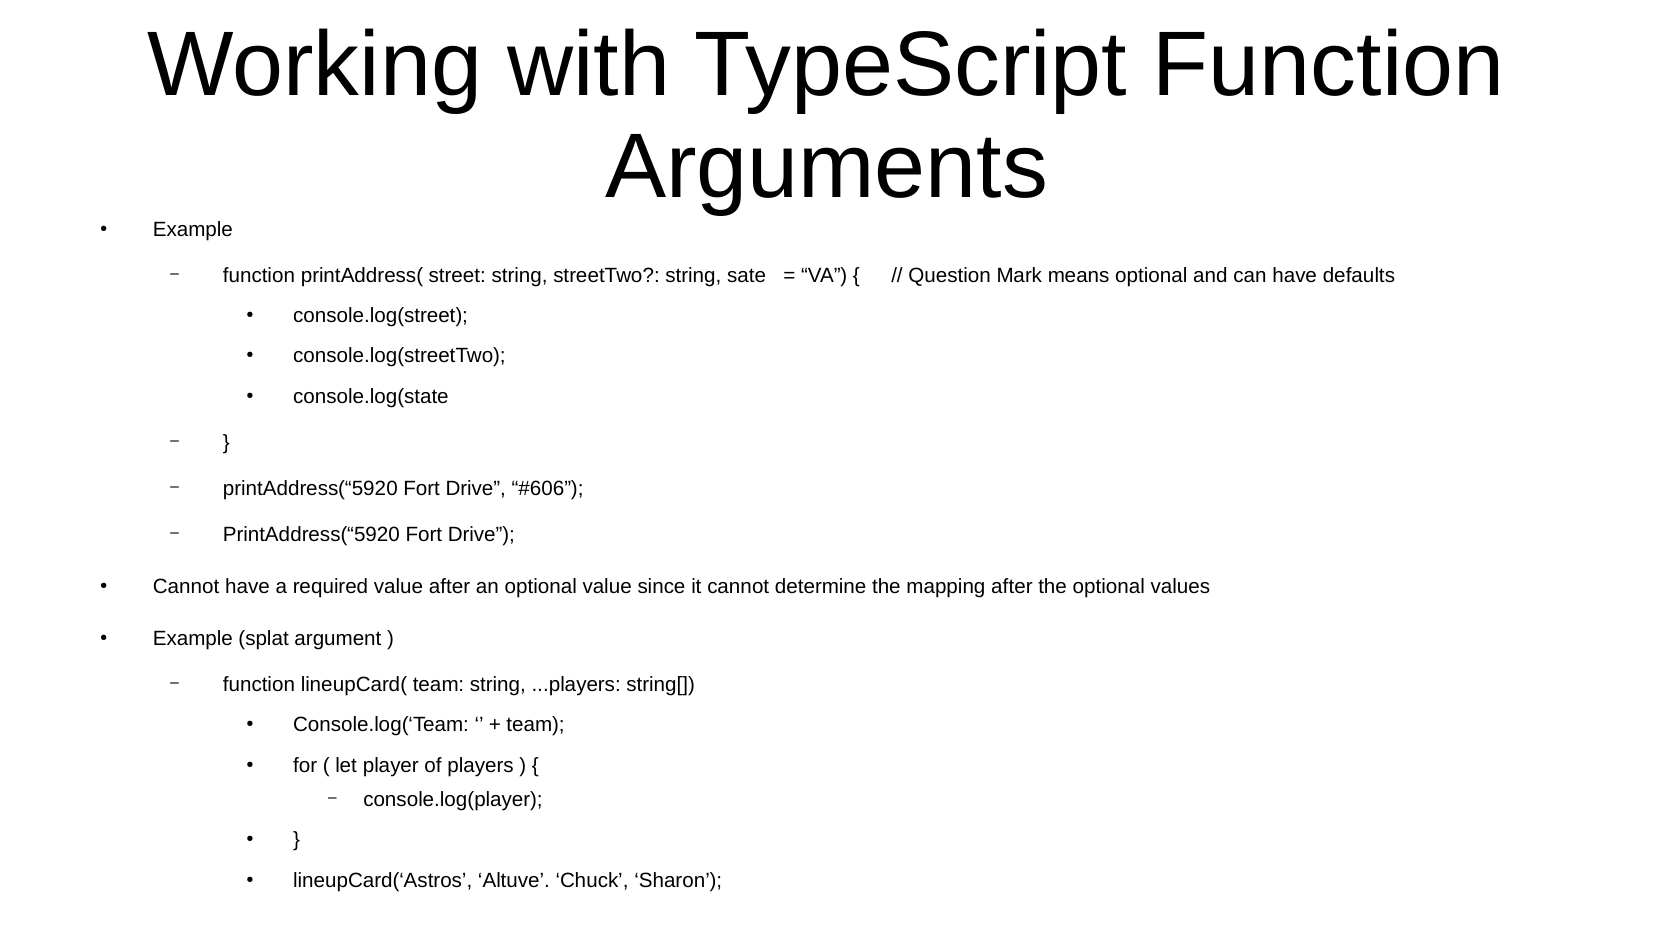

# Working with TypeScript Function Arguments
Example
function printAddress( street: string, streetTwo?: string, sate = “VA”) { 			// Question Mark means optional and can have defaults
console.log(street);
console.log(streetTwo);
console.log(state
}
printAddress(“5920 Fort Drive”, “#606”);
PrintAddress(“5920 Fort Drive”);
Cannot have a required value after an optional value since it cannot determine the mapping after the optional values
Example (splat argument )
function lineupCard( team: string, ...players: string[])
Console.log(‘Team: ‘’ + team);
for ( let player of players ) {
console.log(player);
}
lineupCard(‘Astros’, ‘Altuve’. ‘Chuck’, ‘Sharon’);